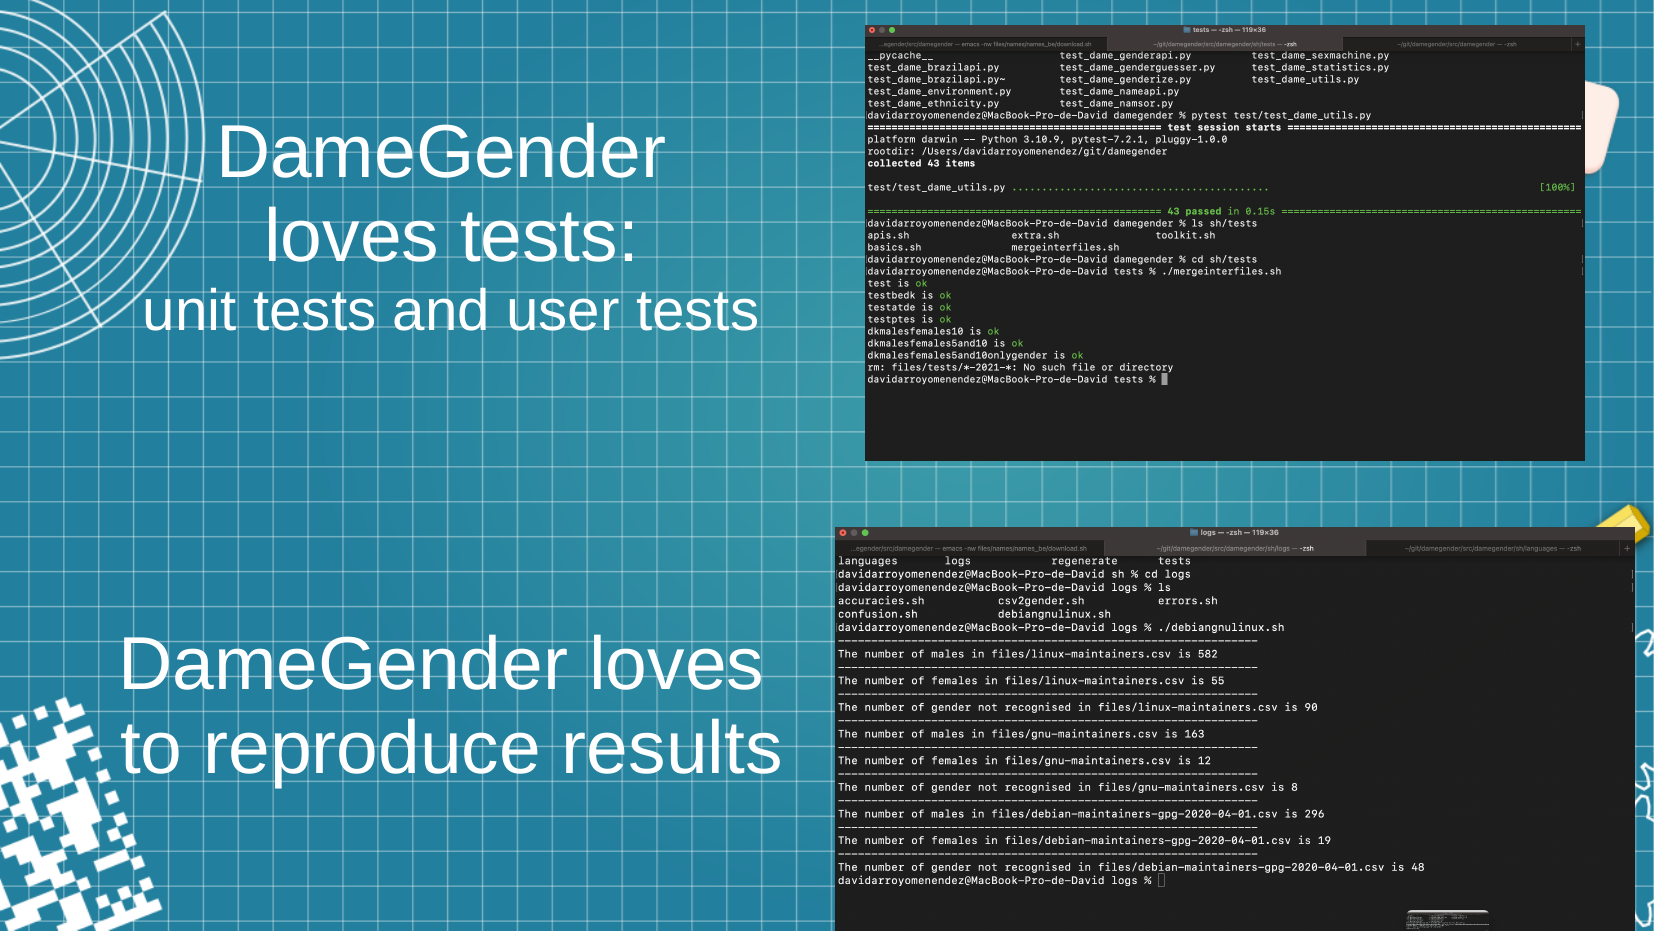

# DameGender loves tests: unit tests and user tests DameGender loves to reproduce results